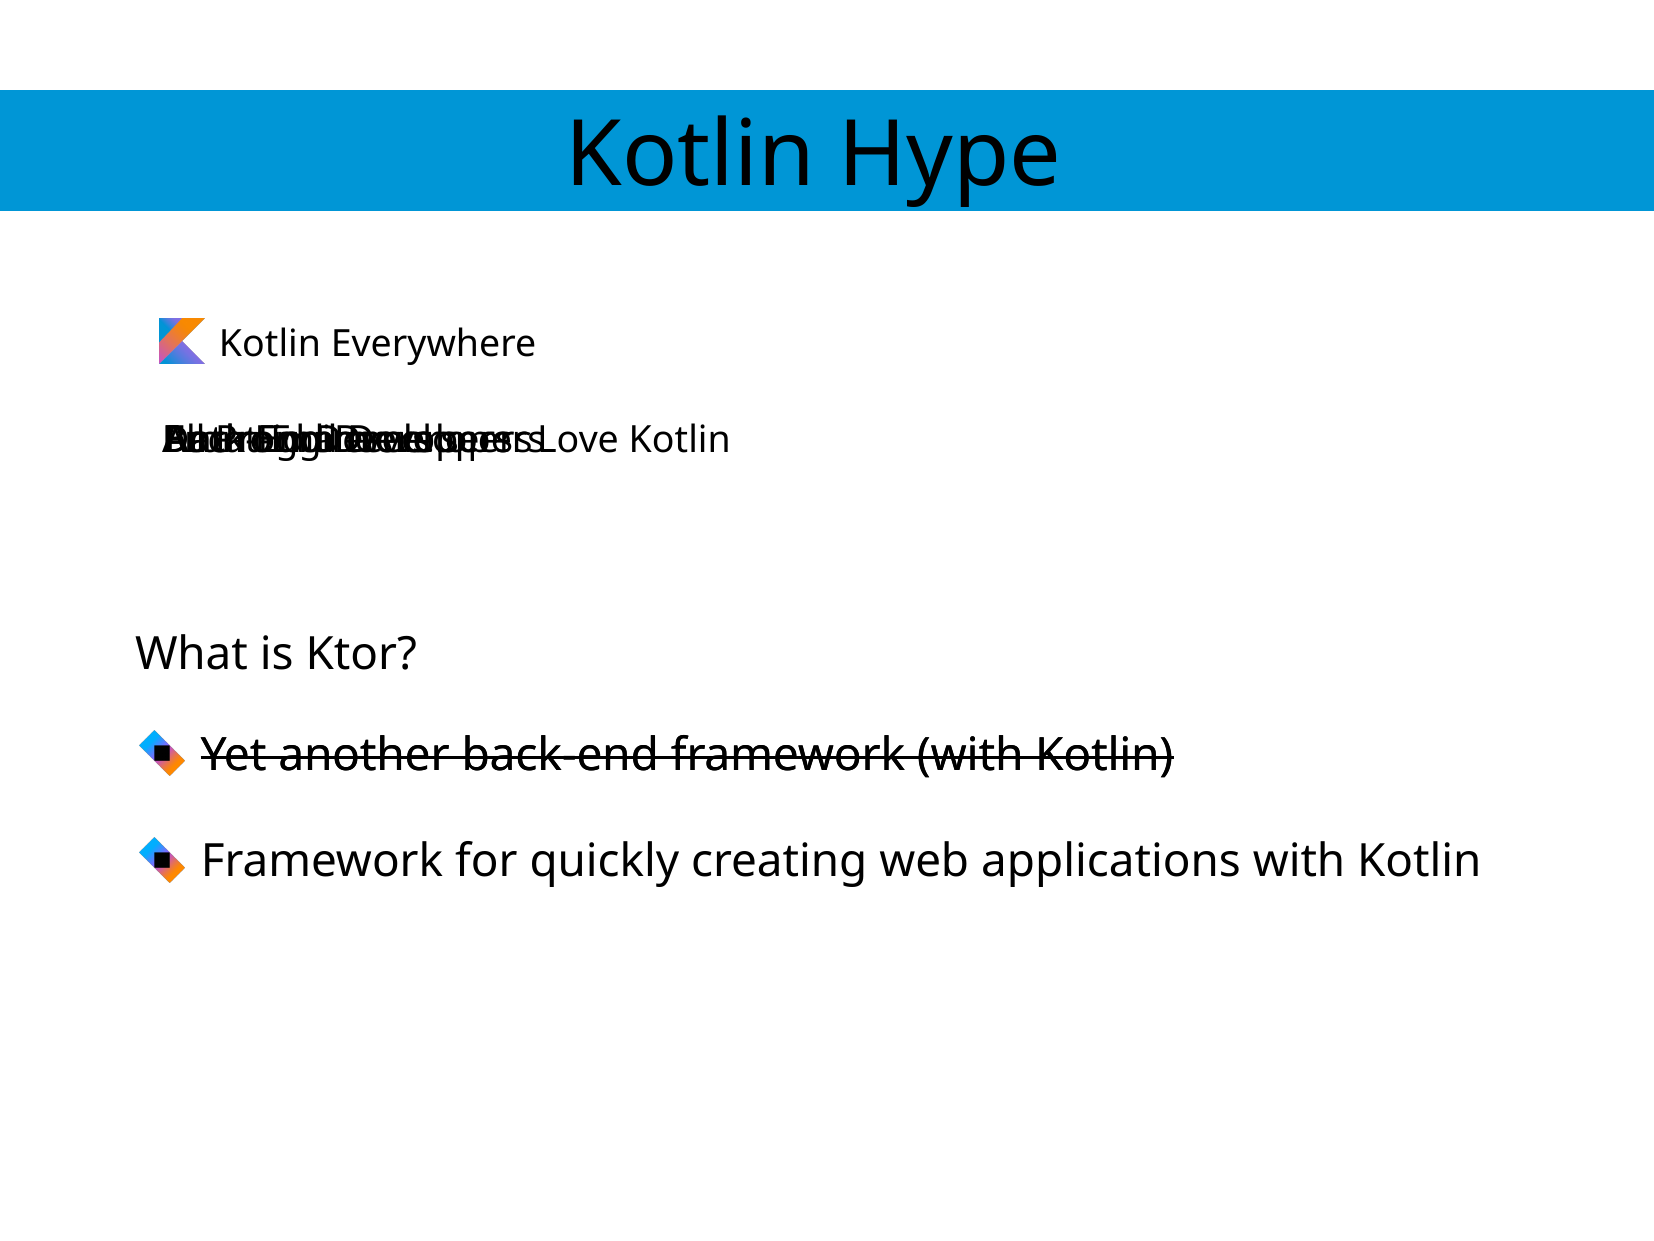

Kotlin Hype
Kotlin Everywhere
Back-End Developers
Android Developers
Front-End Developers
Love Kotlin
Data Engineers
All Programmers
# What is Ktor?
Yet another back-end framework (with Kotlin)
Yet another back-end framework (with Kotlin)
Framework for quickly creating web applications with Kotlin